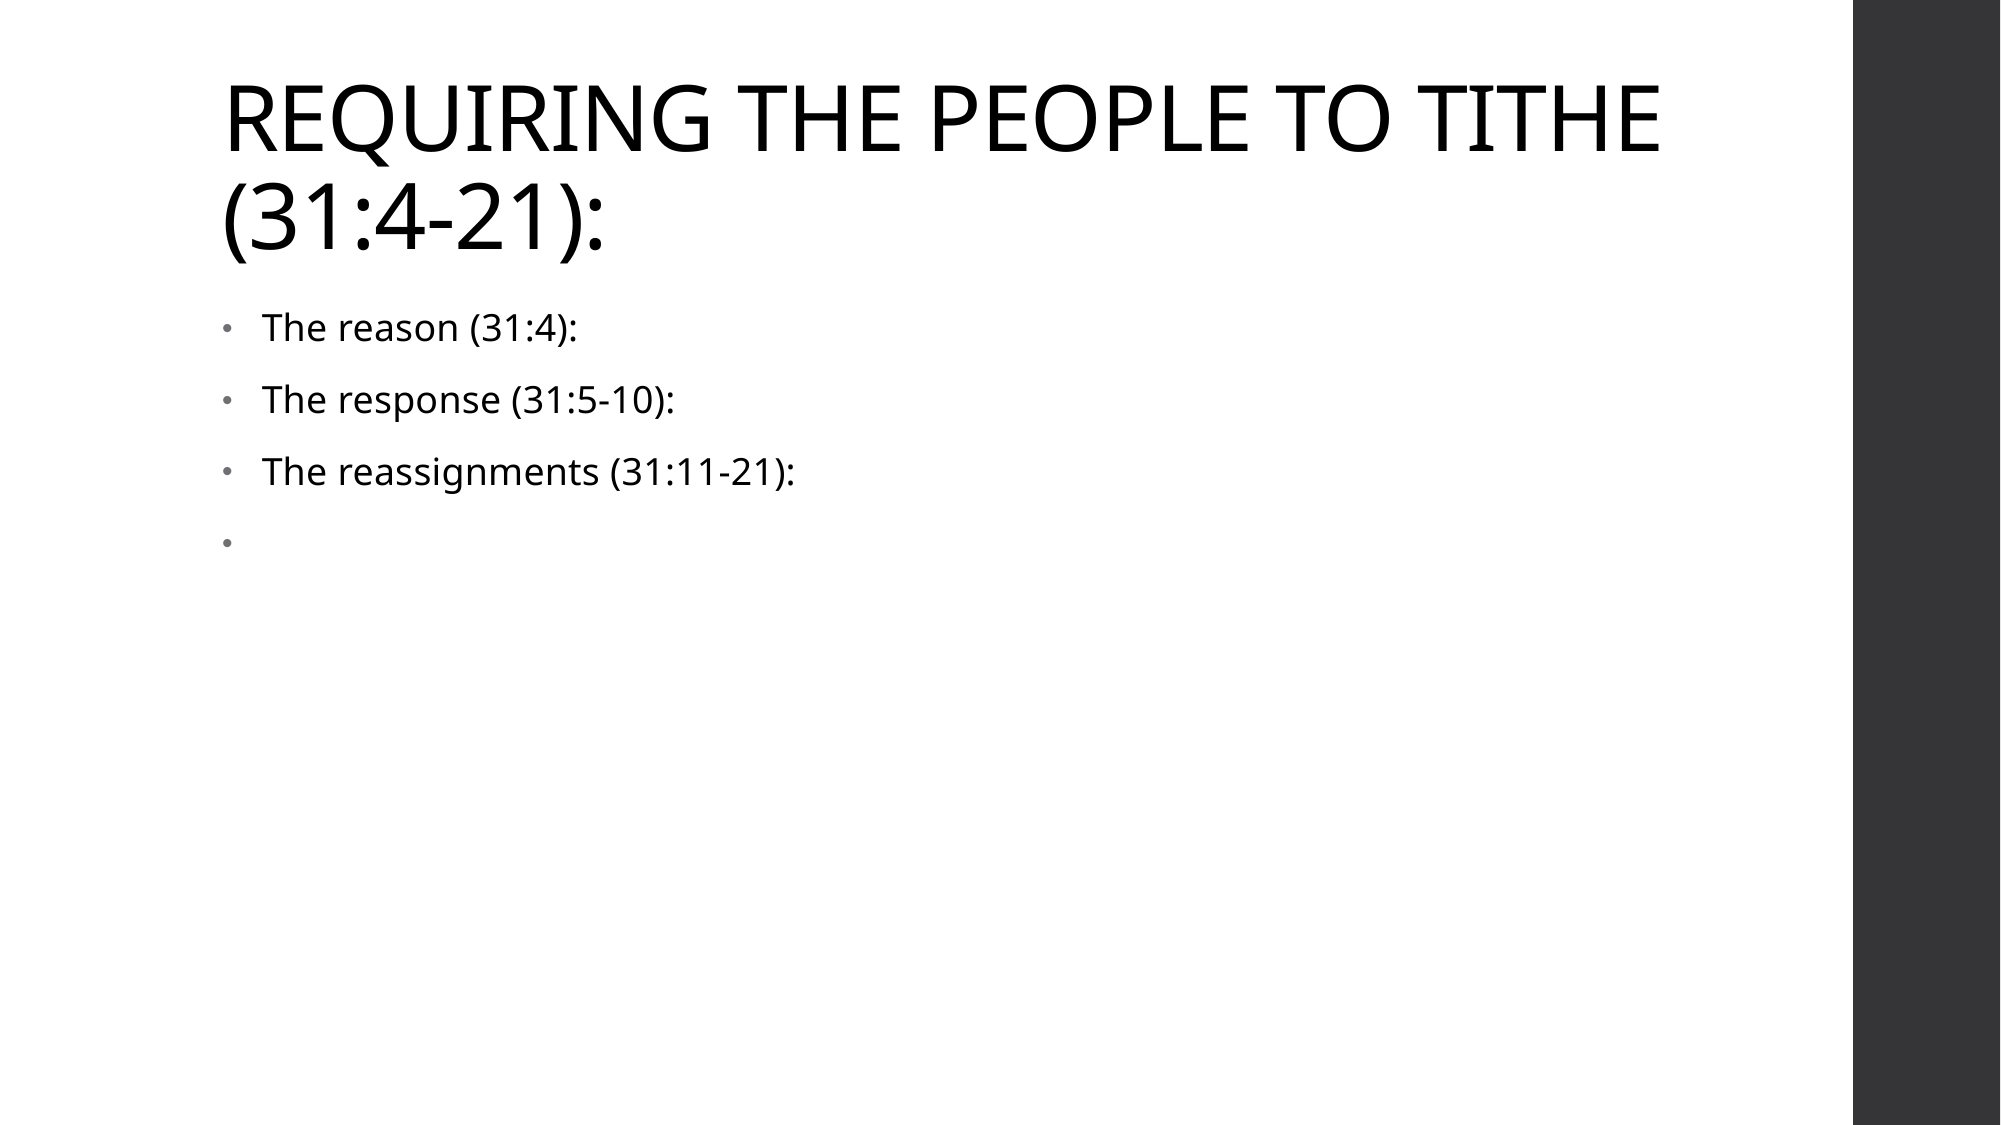

# REQUIRING THE PEOPLE TO TITHE (31:4-21):
 The reason (31:4):
 The response (31:5-10):
 The reassignments (31:11-21):